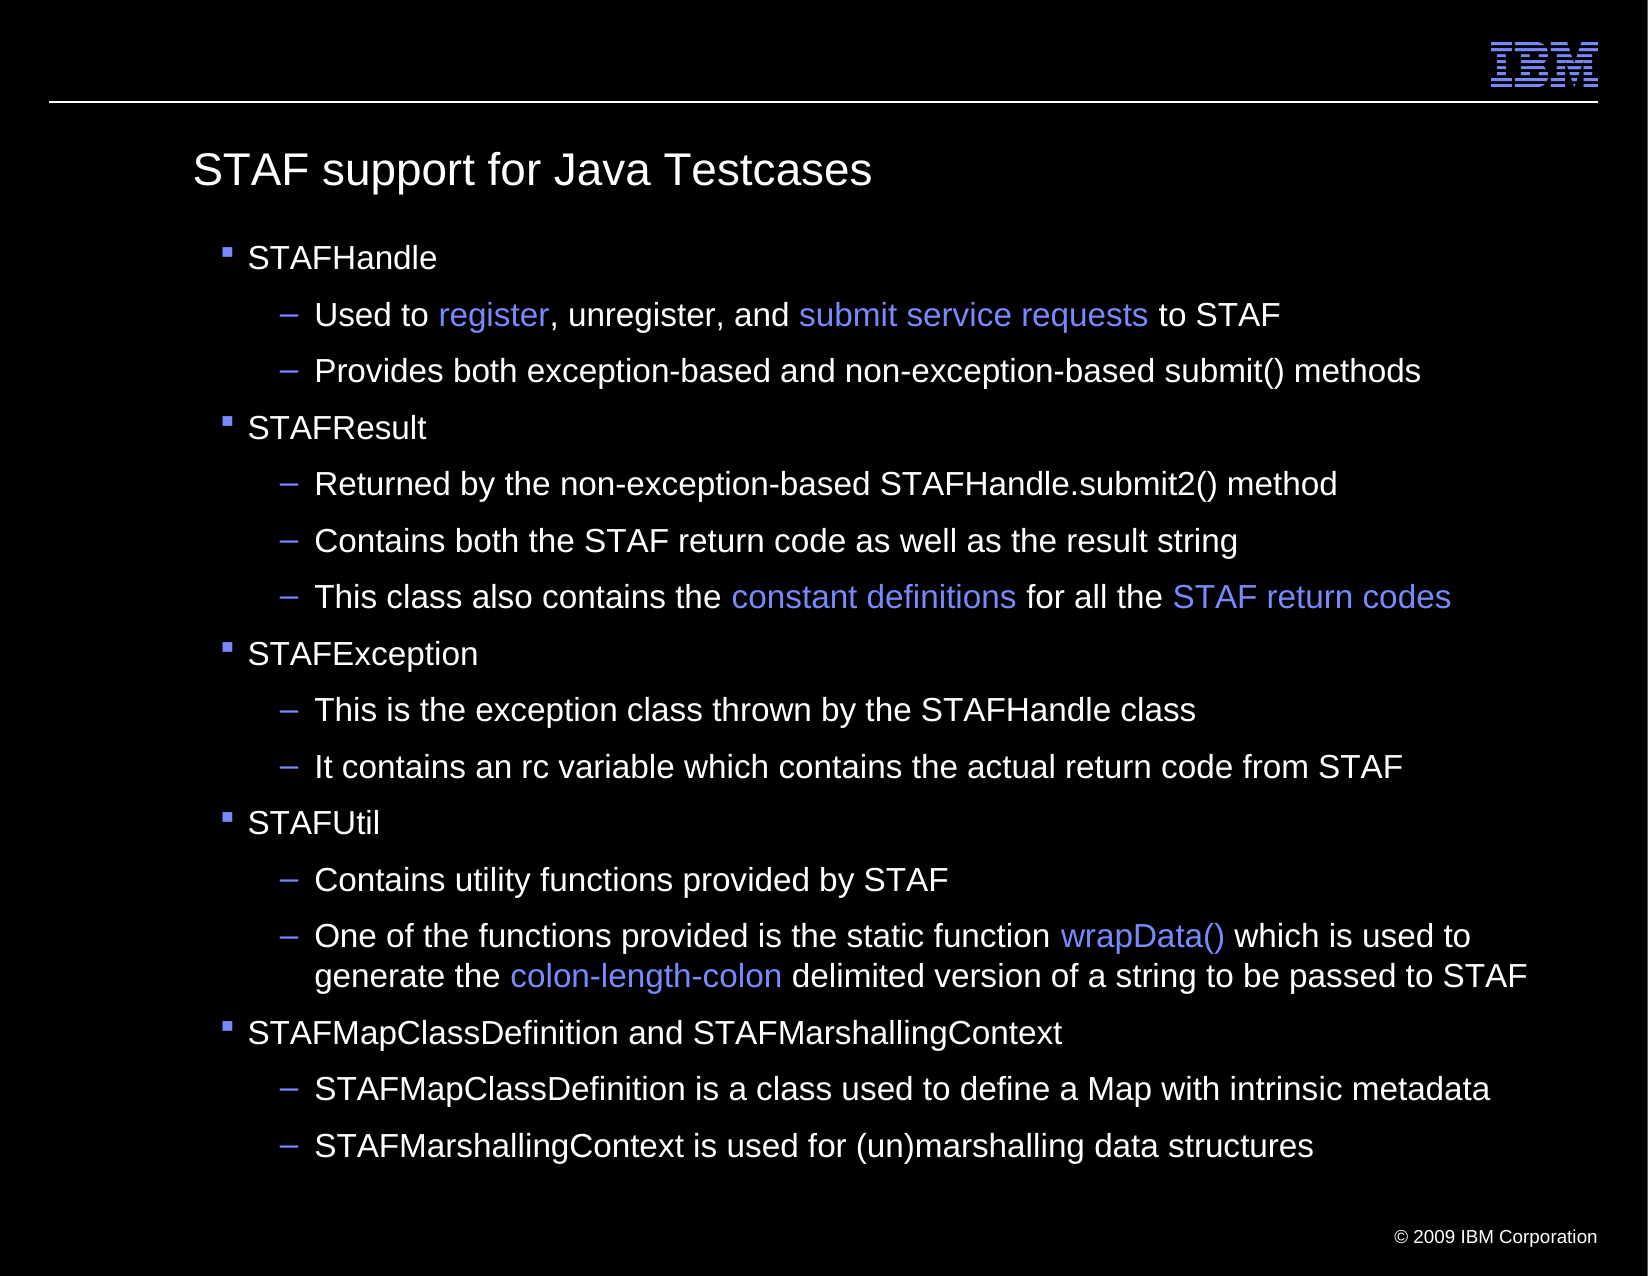

# STAF support for Java Testcases
STAFHandle
Used to register, unregister, and submit service requests to STAF
Provides both exception-based and non-exception-based submit() methods
STAFResult
Returned by the non-exception-based STAFHandle.submit2() method
Contains both the STAF return code as well as the result string
This class also contains the constant definitions for all the STAF return codes
STAFException
This is the exception class thrown by the STAFHandle class
It contains an rc variable which contains the actual return code from STAF
STAFUtil
Contains utility functions provided by STAF
One of the functions provided is the static function wrapData() which is used to generate the colon-length-colon delimited version of a string to be passed to STAF
STAFMapClassDefinition and STAFMarshallingContext
STAFMapClassDefinition is a class used to define a Map with intrinsic metadata
STAFMarshallingContext is used for (un)marshalling data structures